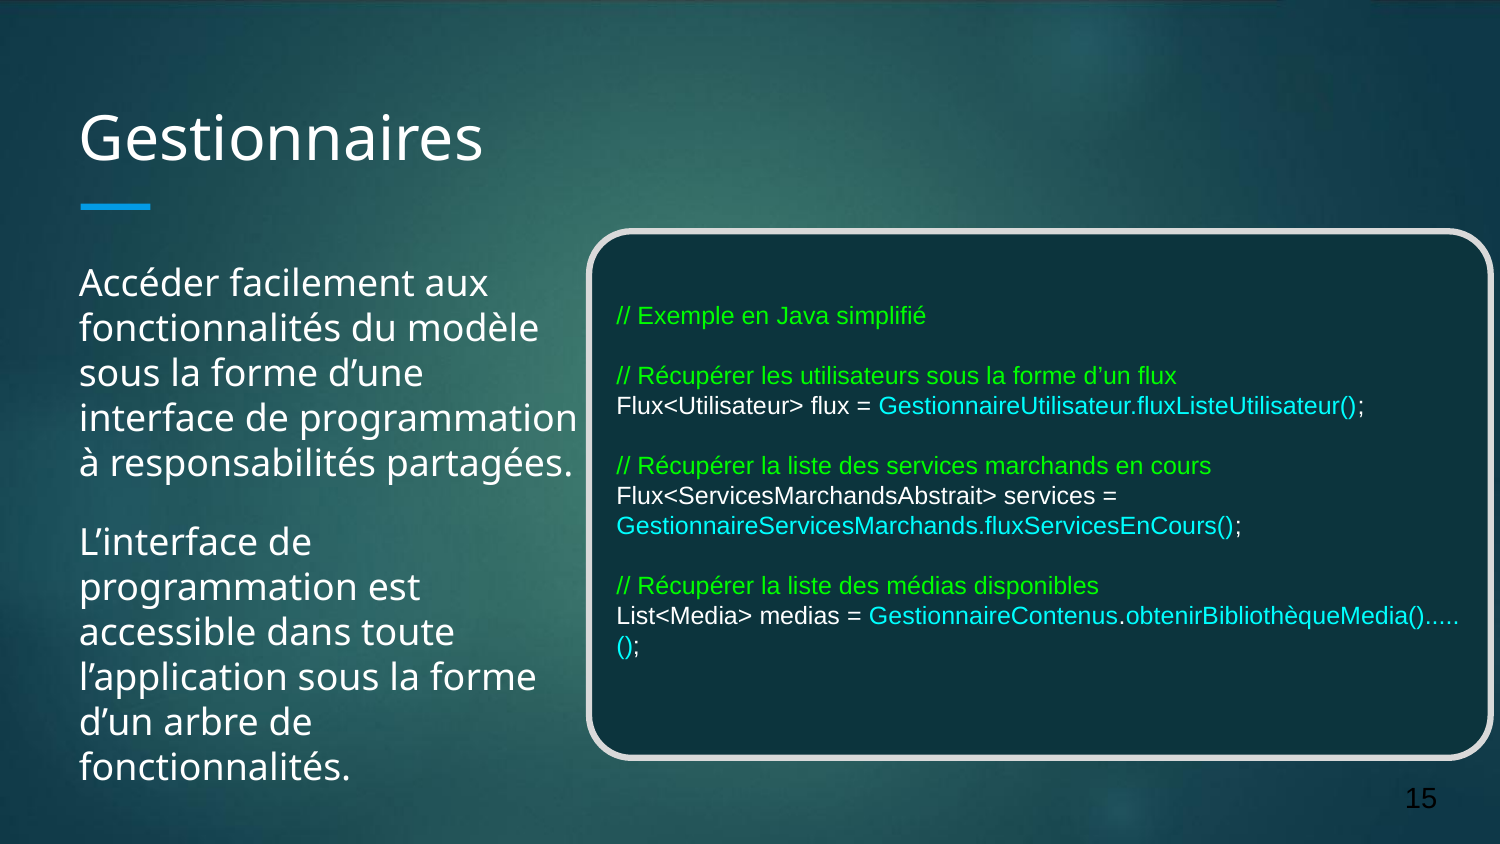

# Gestionnaires
// Exemple en Java simplifié
// Récupérer les utilisateurs sous la forme d’un flux
Flux<Utilisateur> flux = GestionnaireUtilisateur.fluxListeUtilisateur();
// Récupérer la liste des services marchands en cours
Flux<ServicesMarchandsAbstrait> services = GestionnaireServicesMarchands.fluxServicesEnCours();
// Récupérer la liste des médias disponibles
List<Media> medias = GestionnaireContenus.obtenirBibliothèqueMedia().....();
Accéder facilement aux fonctionnalités du modèle sous la forme d’une interface de programmation à responsabilités partagées.
L’interface de programmation est accessible dans toute l’application sous la forme d’un arbre de fonctionnalités.